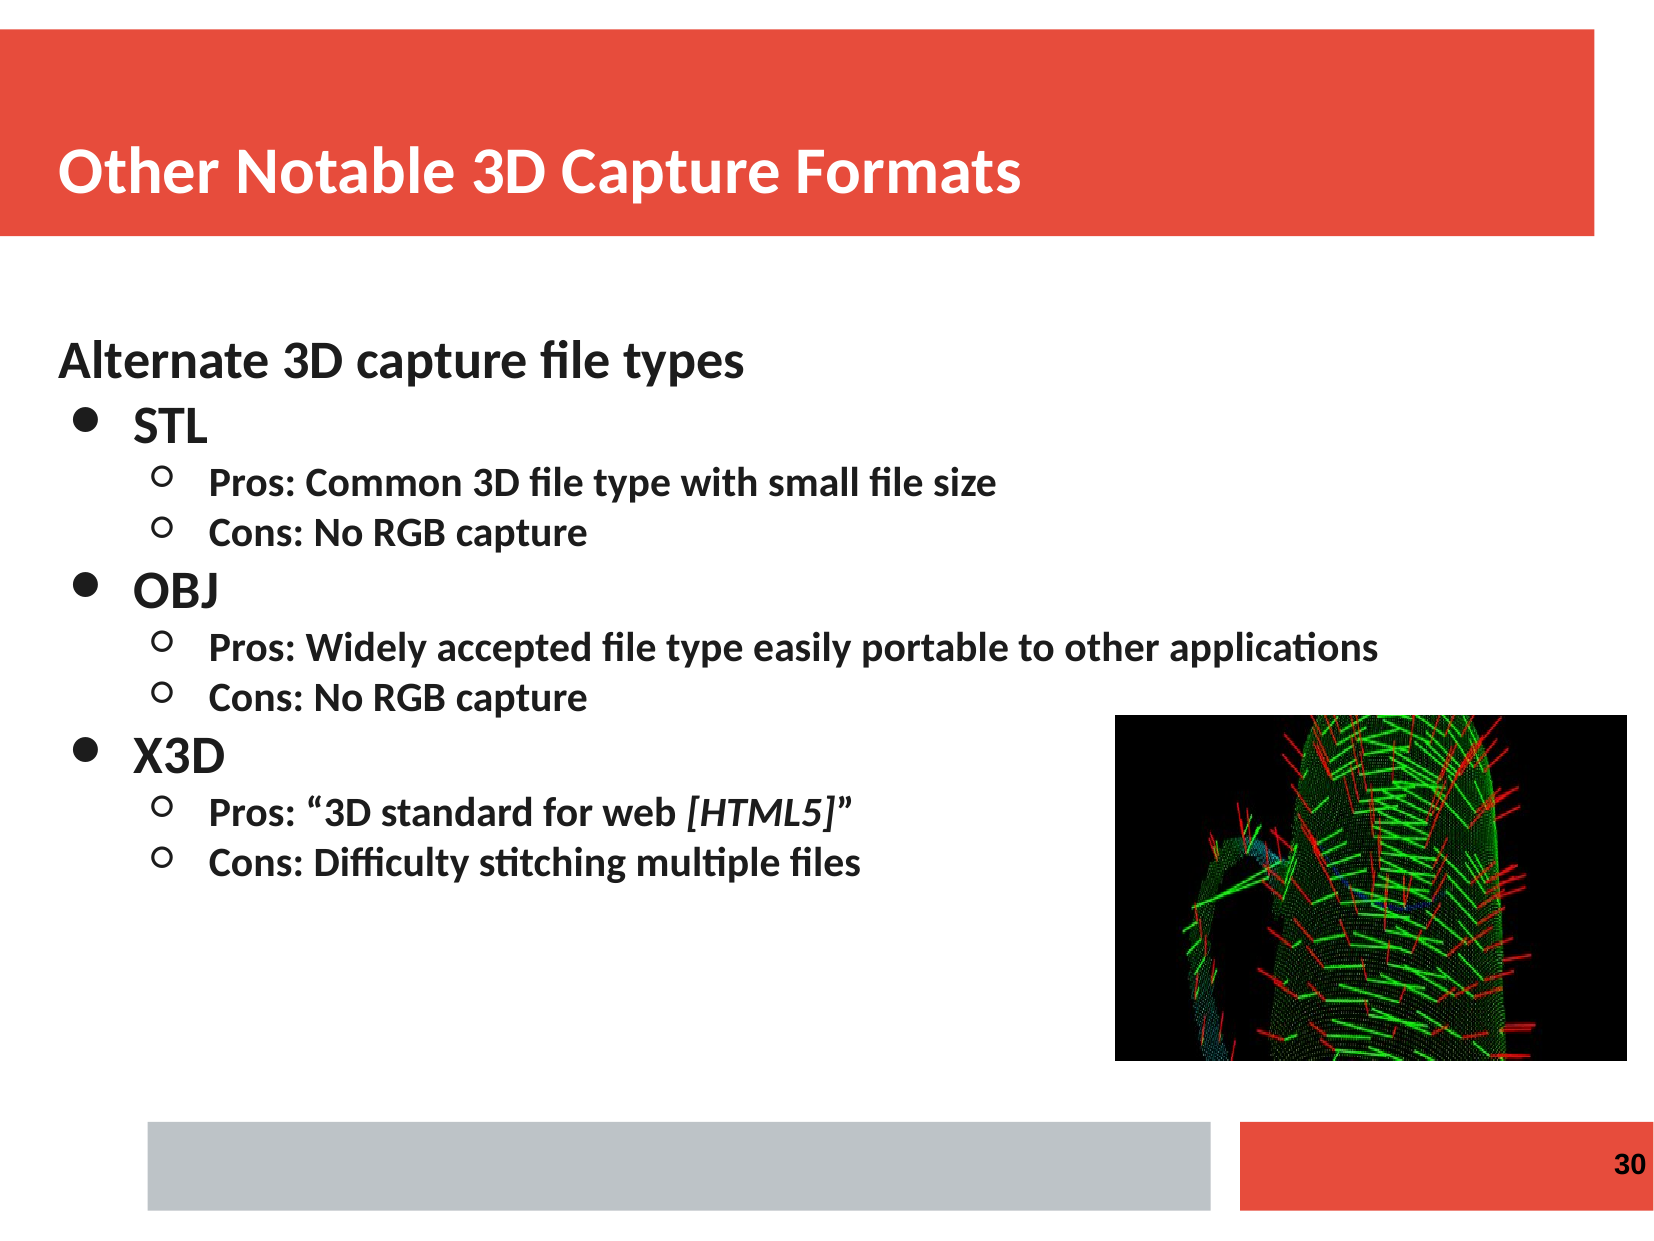

Other Notable 3D Capture Formats
Alternate 3D capture file types
STL
Pros: Common 3D file type with small file size
Cons: No RGB capture
OBJ
Pros: Widely accepted file type easily portable to other applications
Cons: No RGB capture
X3D
Pros: “3D standard for web [HTML5]”
Cons: Difficulty stitching multiple files